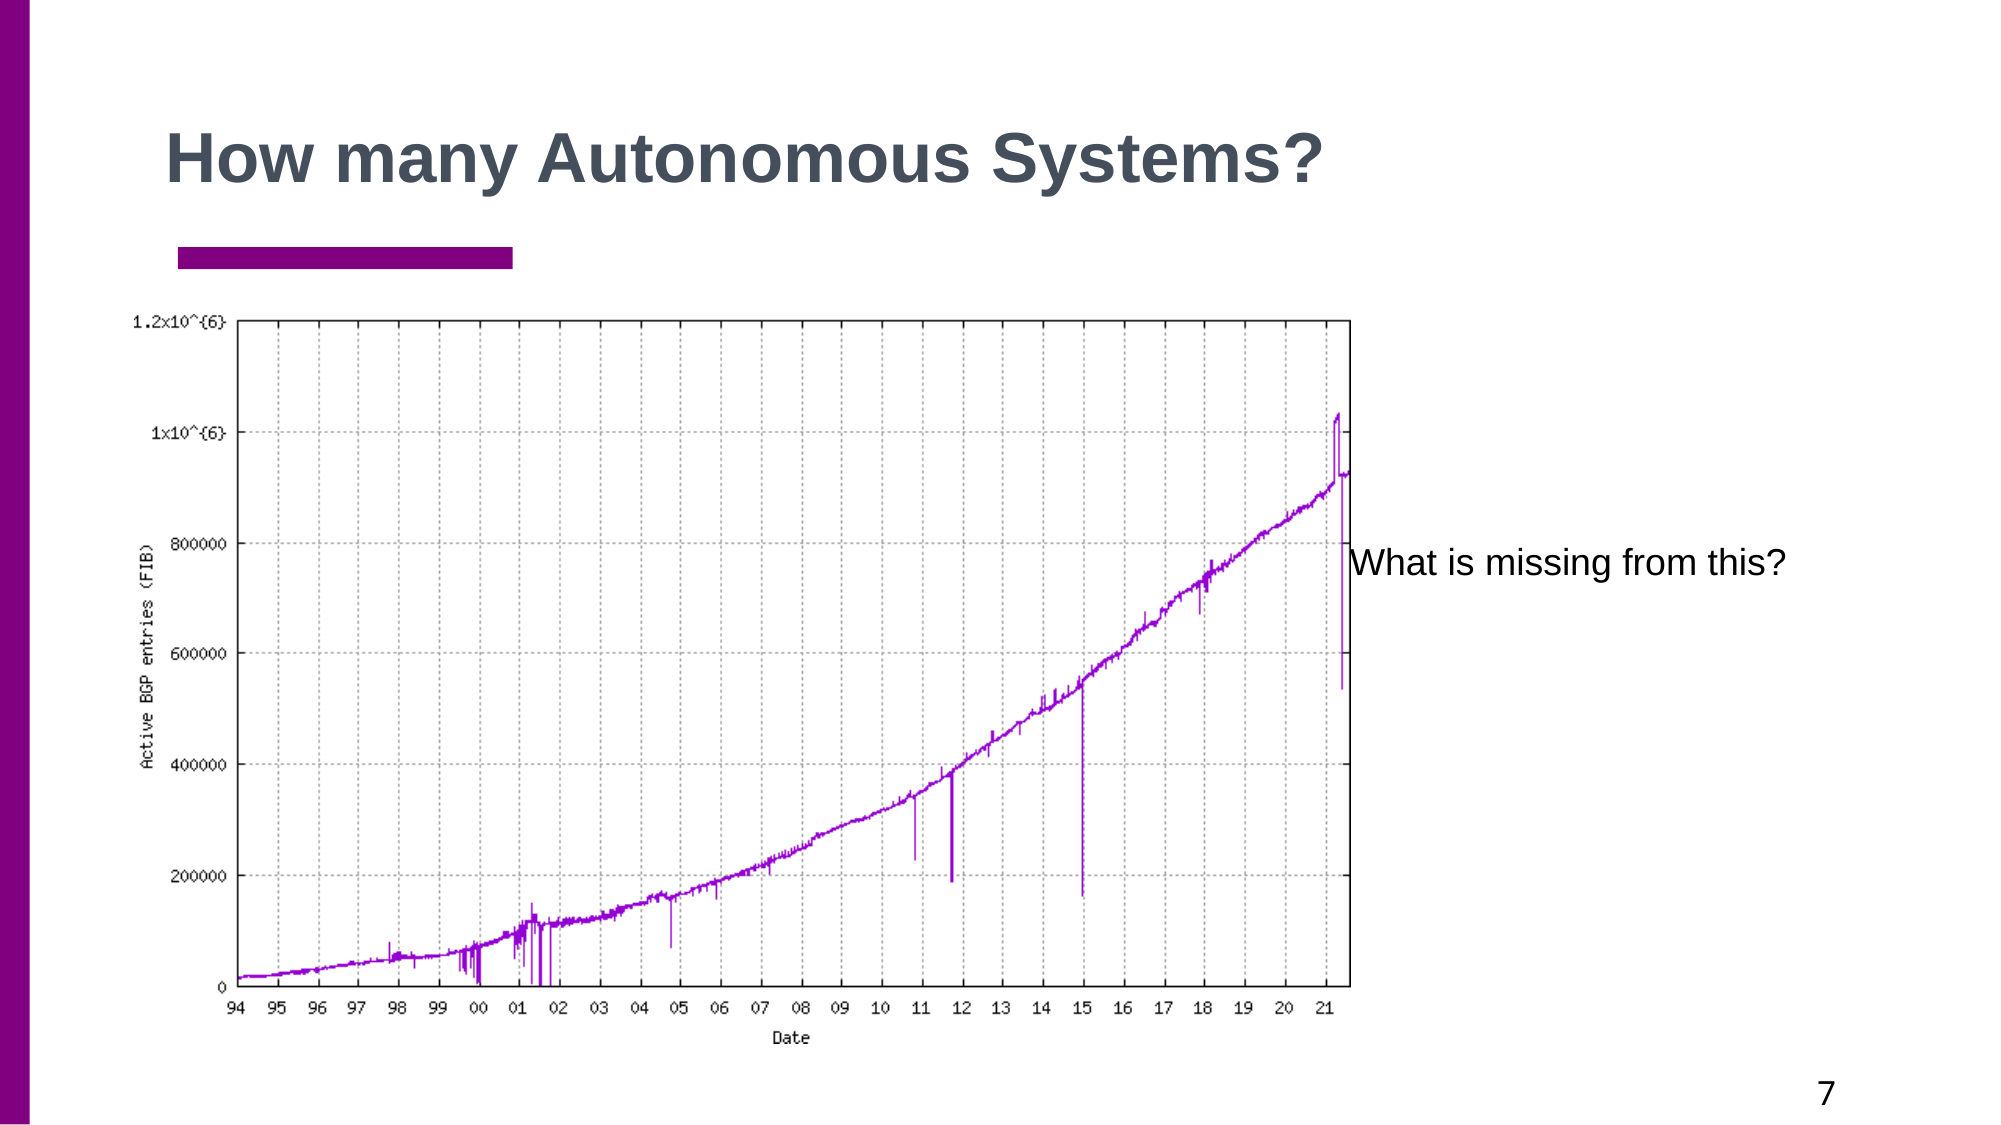

How many Autonomous Systems?
What is missing from this?